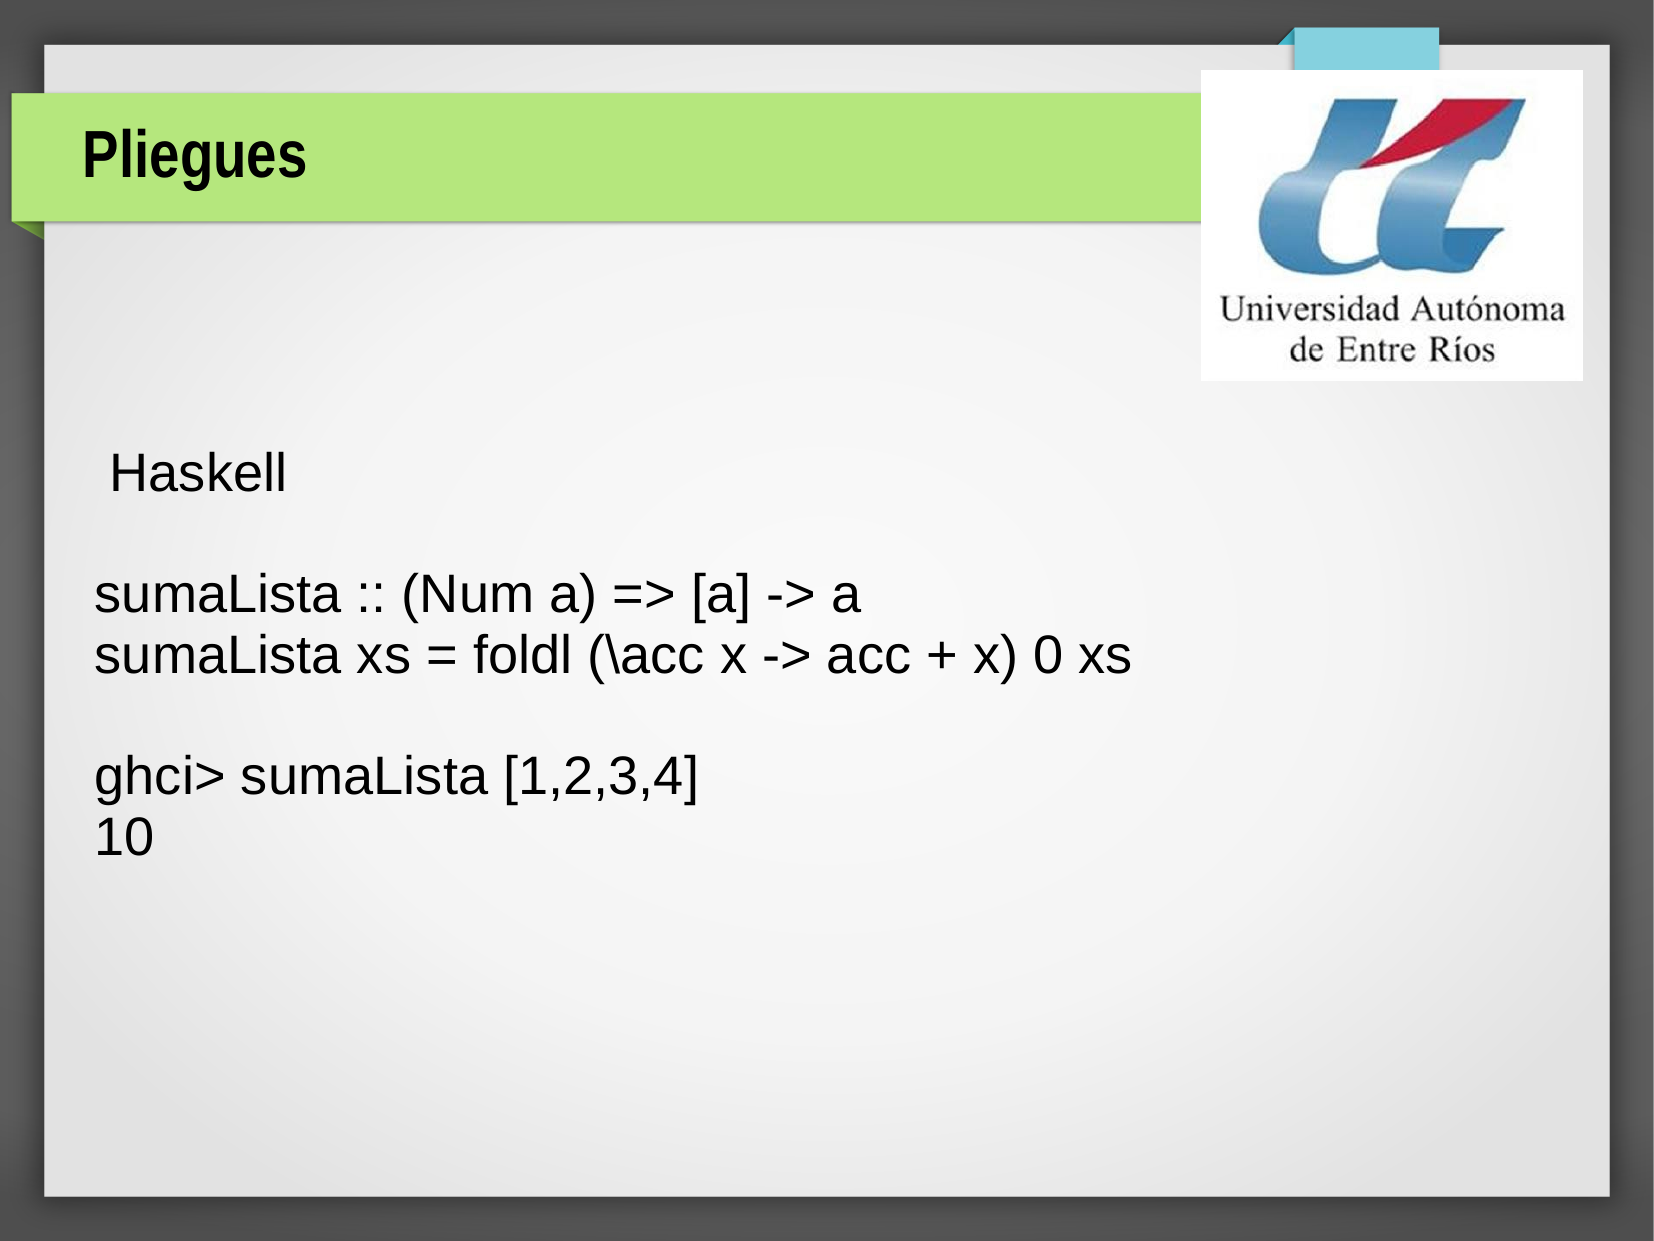

# Pliegues
 Haskell
sumaLista :: (Num a) => [a] -> a
sumaLista xs = foldl (\acc x -> acc + x) 0 xs
ghci> sumaLista [1,2,3,4]
10